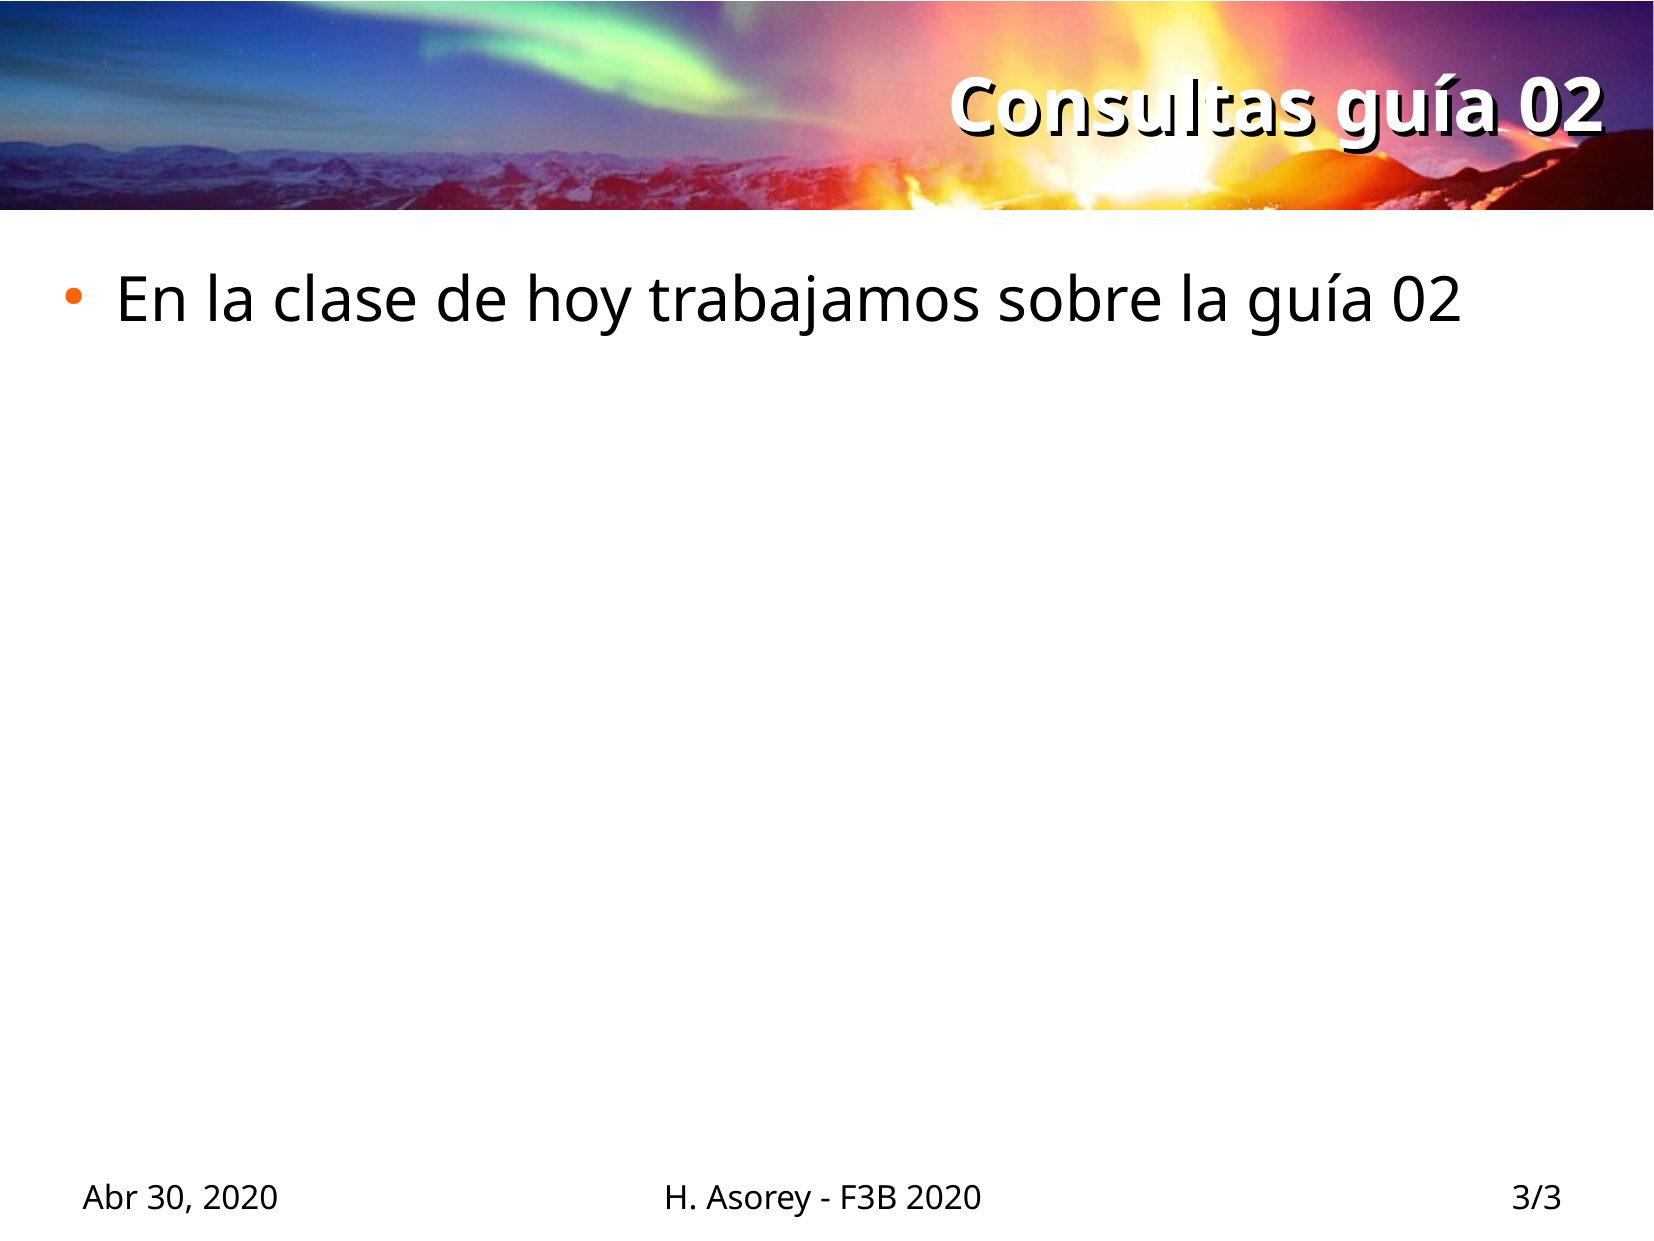

# Consultas guía 02
En la clase de hoy trabajamos sobre la guía 02
Abr 30, 2020
H. Asorey - F3B 2020
3